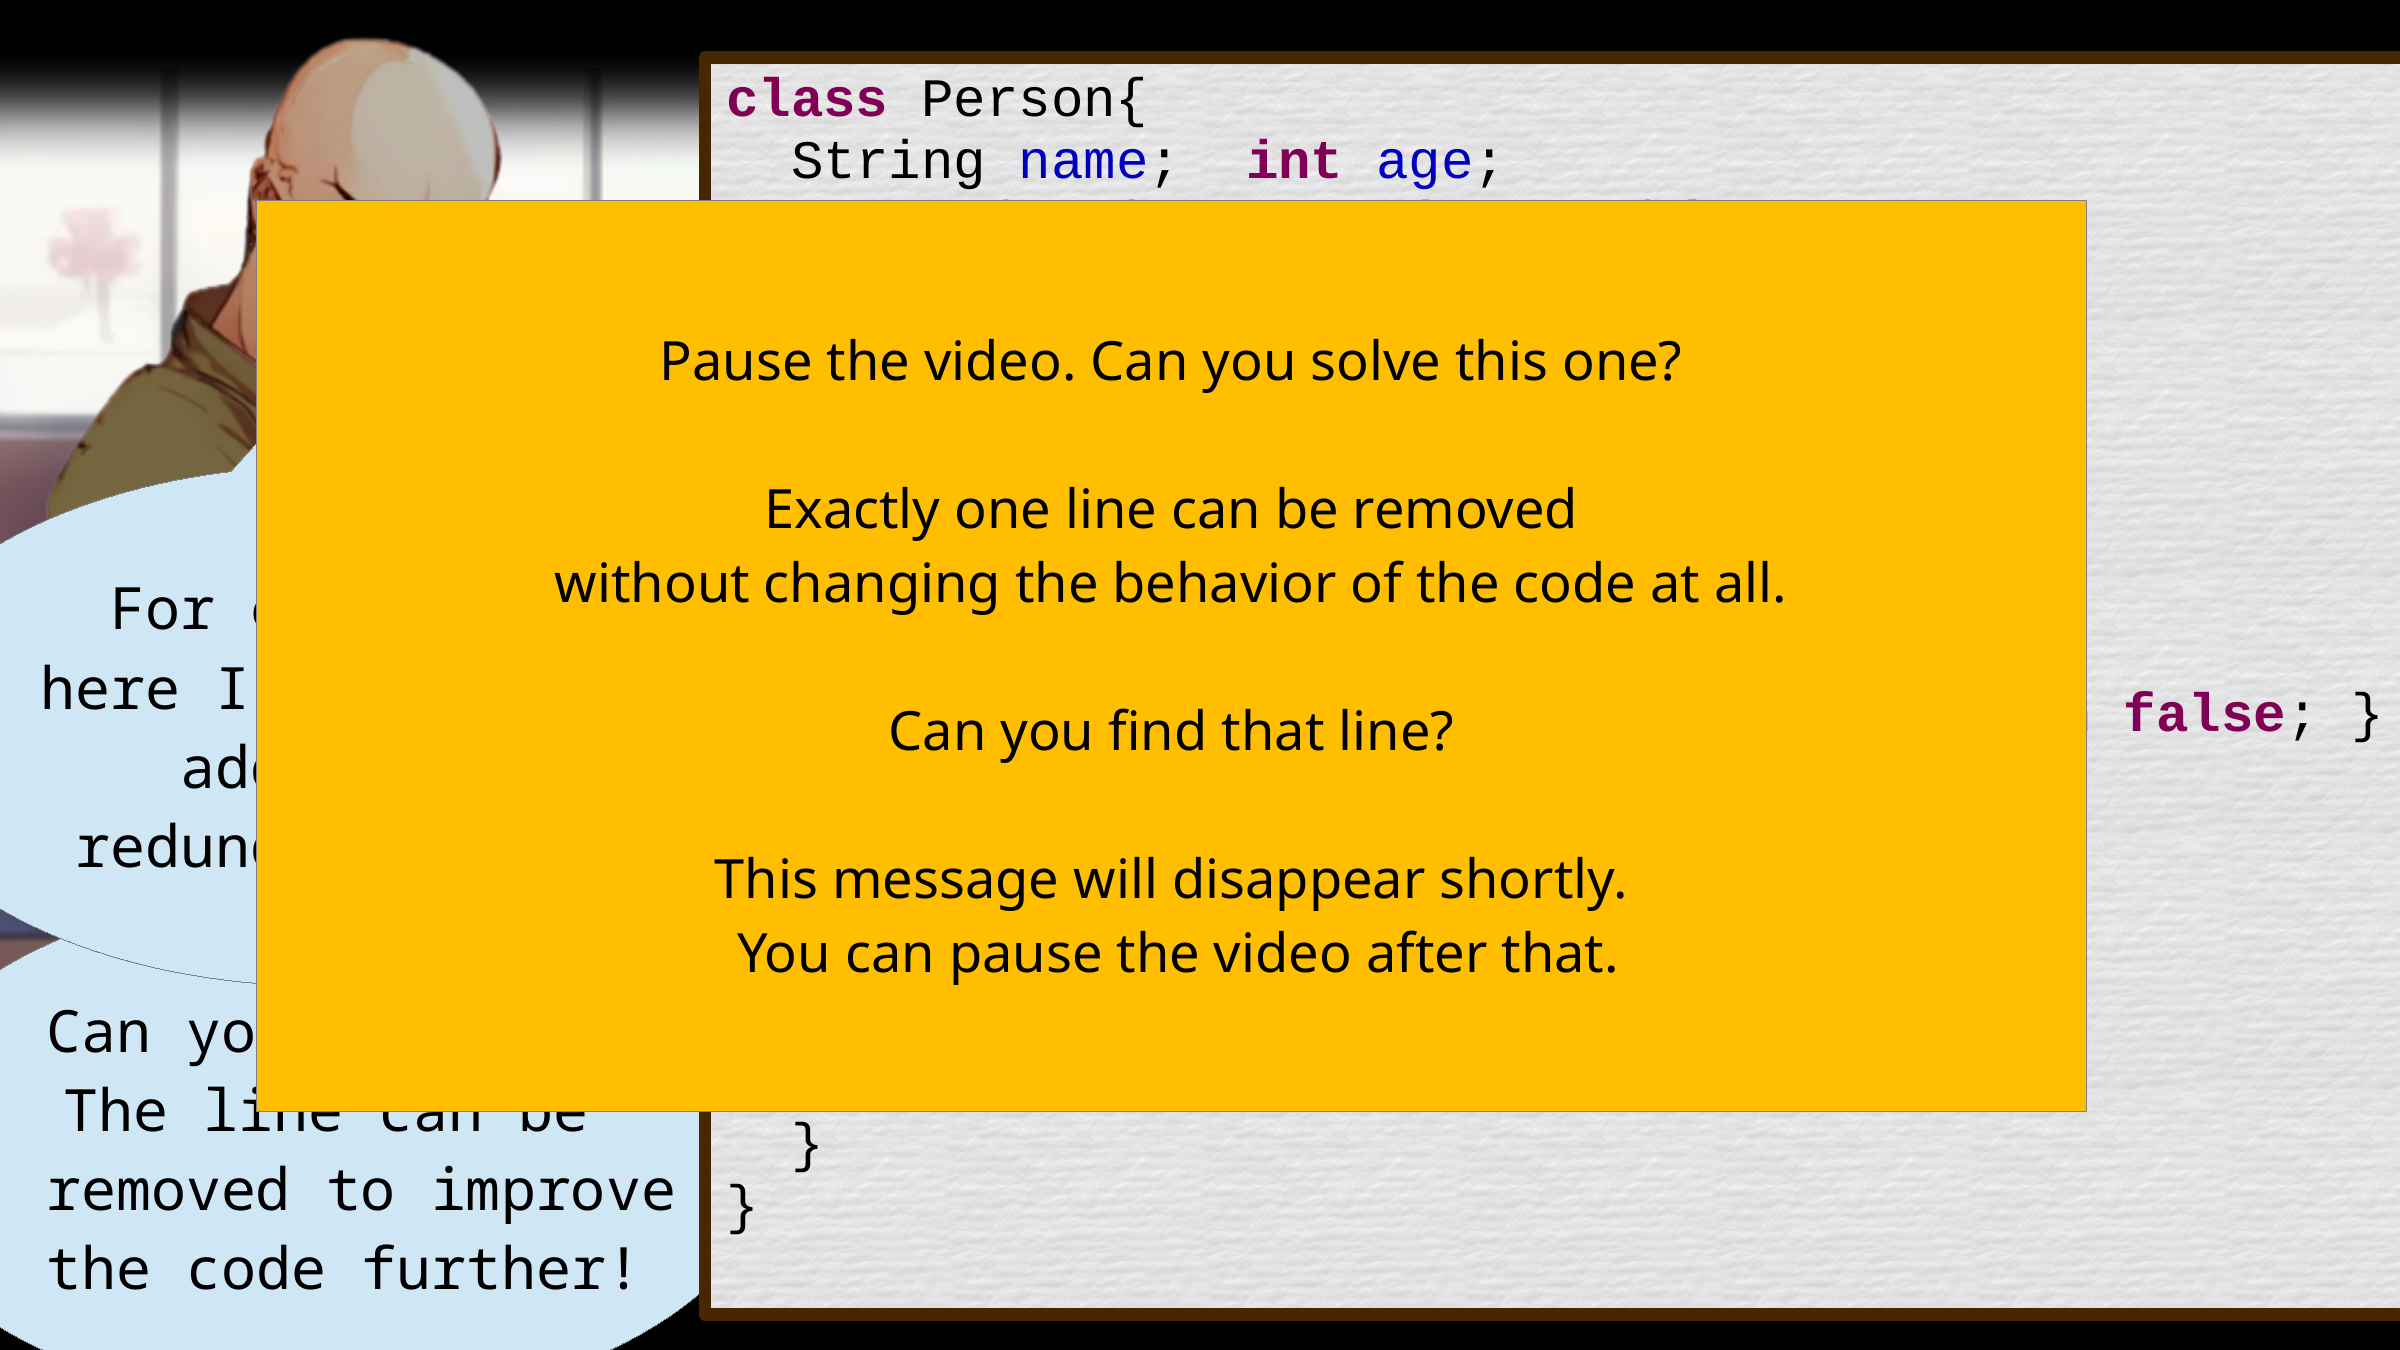

class Person{
 String name; int age;
 Person(String name,int age){
 this.name=name; this.age=age;
 }
 public int hashCode(){
 return Objects.hash(age, name);
 }
 public boolean equals(Object obj){
 if(obj == null){ return false; }
 if(!(obj instanceof Person p)){ return false; }
 return age == p.age
 && getClass() == p.getClass()
 && Objects.equals(name, p.name);
 }
 String greet(String other){
 return "Hi "+other+" I'm "+this.name;
 }
}
Pause the video. Can you solve this one?
Exactly one line can be removed
without changing the behavior of the code at all.
Can you find that line?
This message will disappear shortly.
 You can pause the video after that.
For example,
here I purposely
added a
redundant line
Can you spot it?
The line can be
 removed to improve
 the code further!